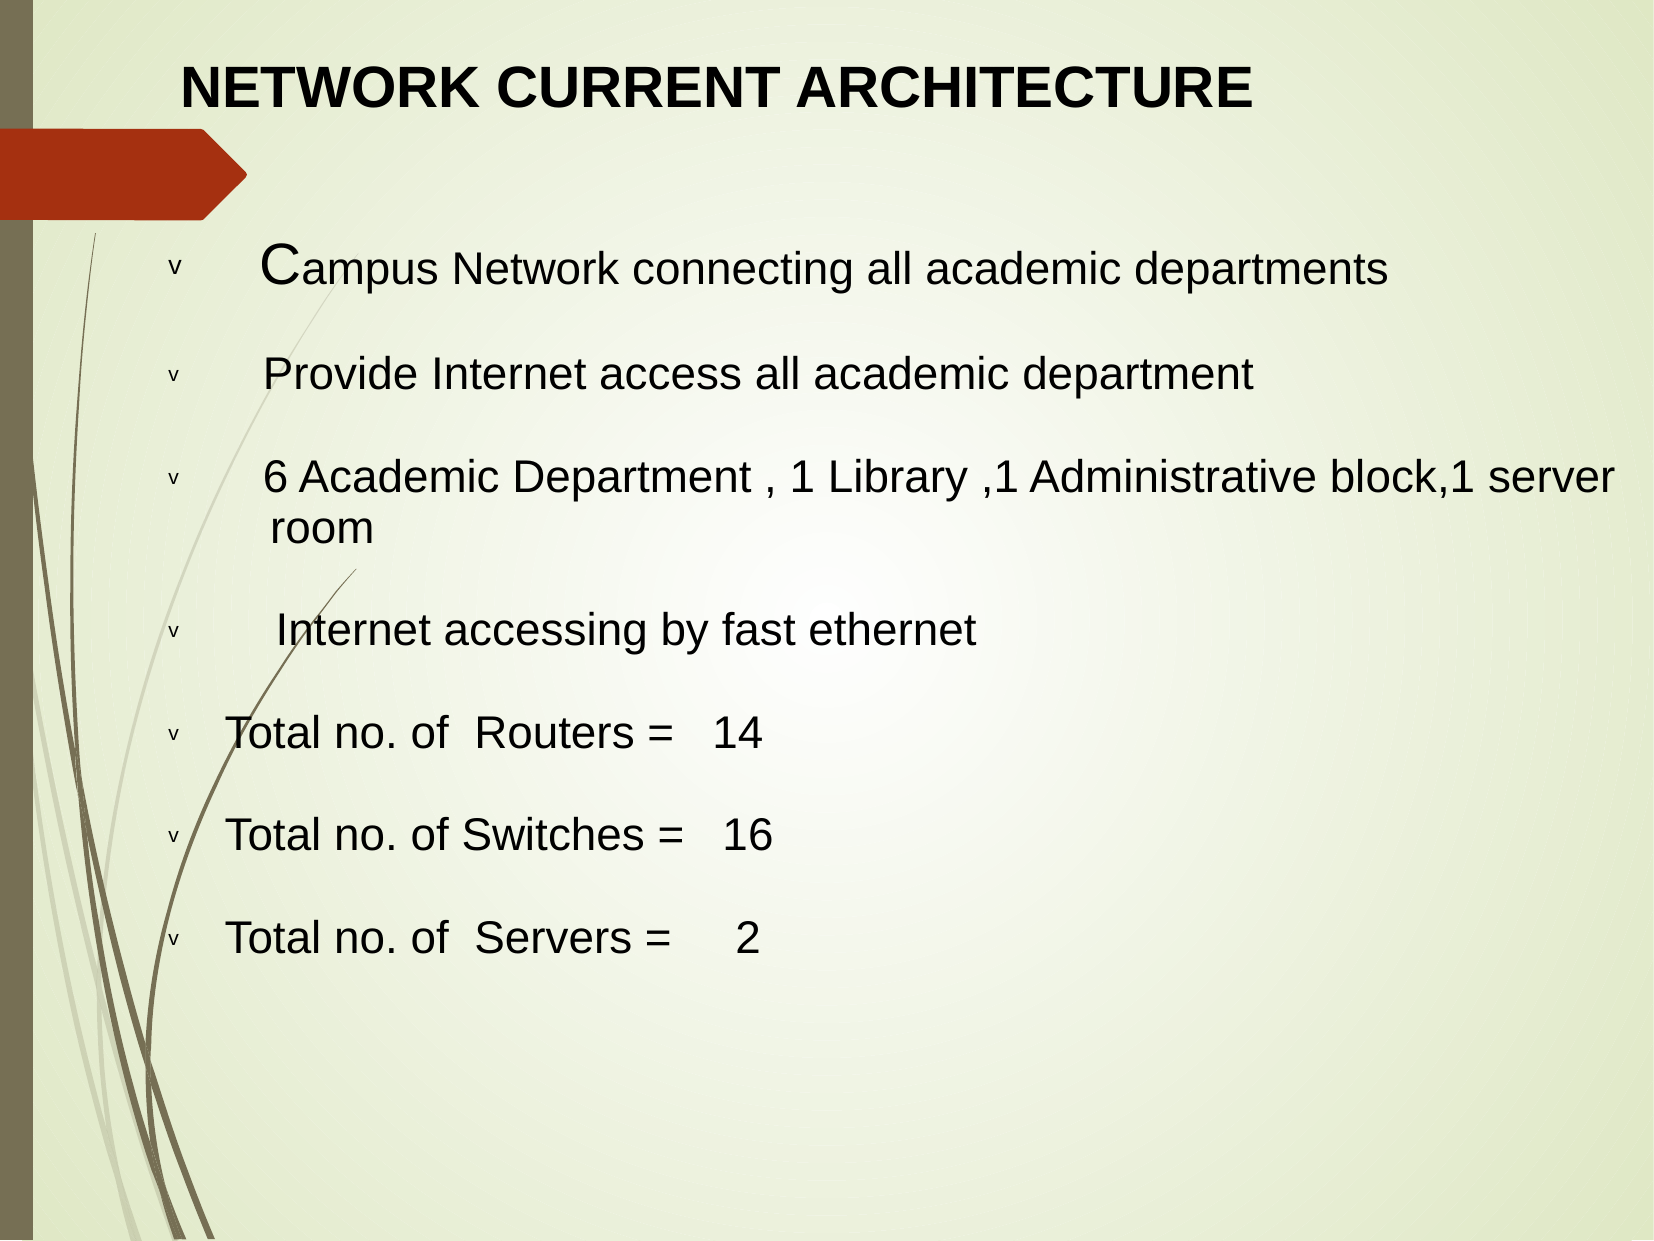

NETWORK CURRENT ARCHITECTURE
 Campus Network connecting all academic departments
 Provide Internet access all academic department
 6 Academic Department , 1 Library ,1 Administrative block,1 server
 room
 Internet accessing by fast ethernet
Total no. of Routers = 14
Total no. of Switches = 16
Total no. of Servers = 2